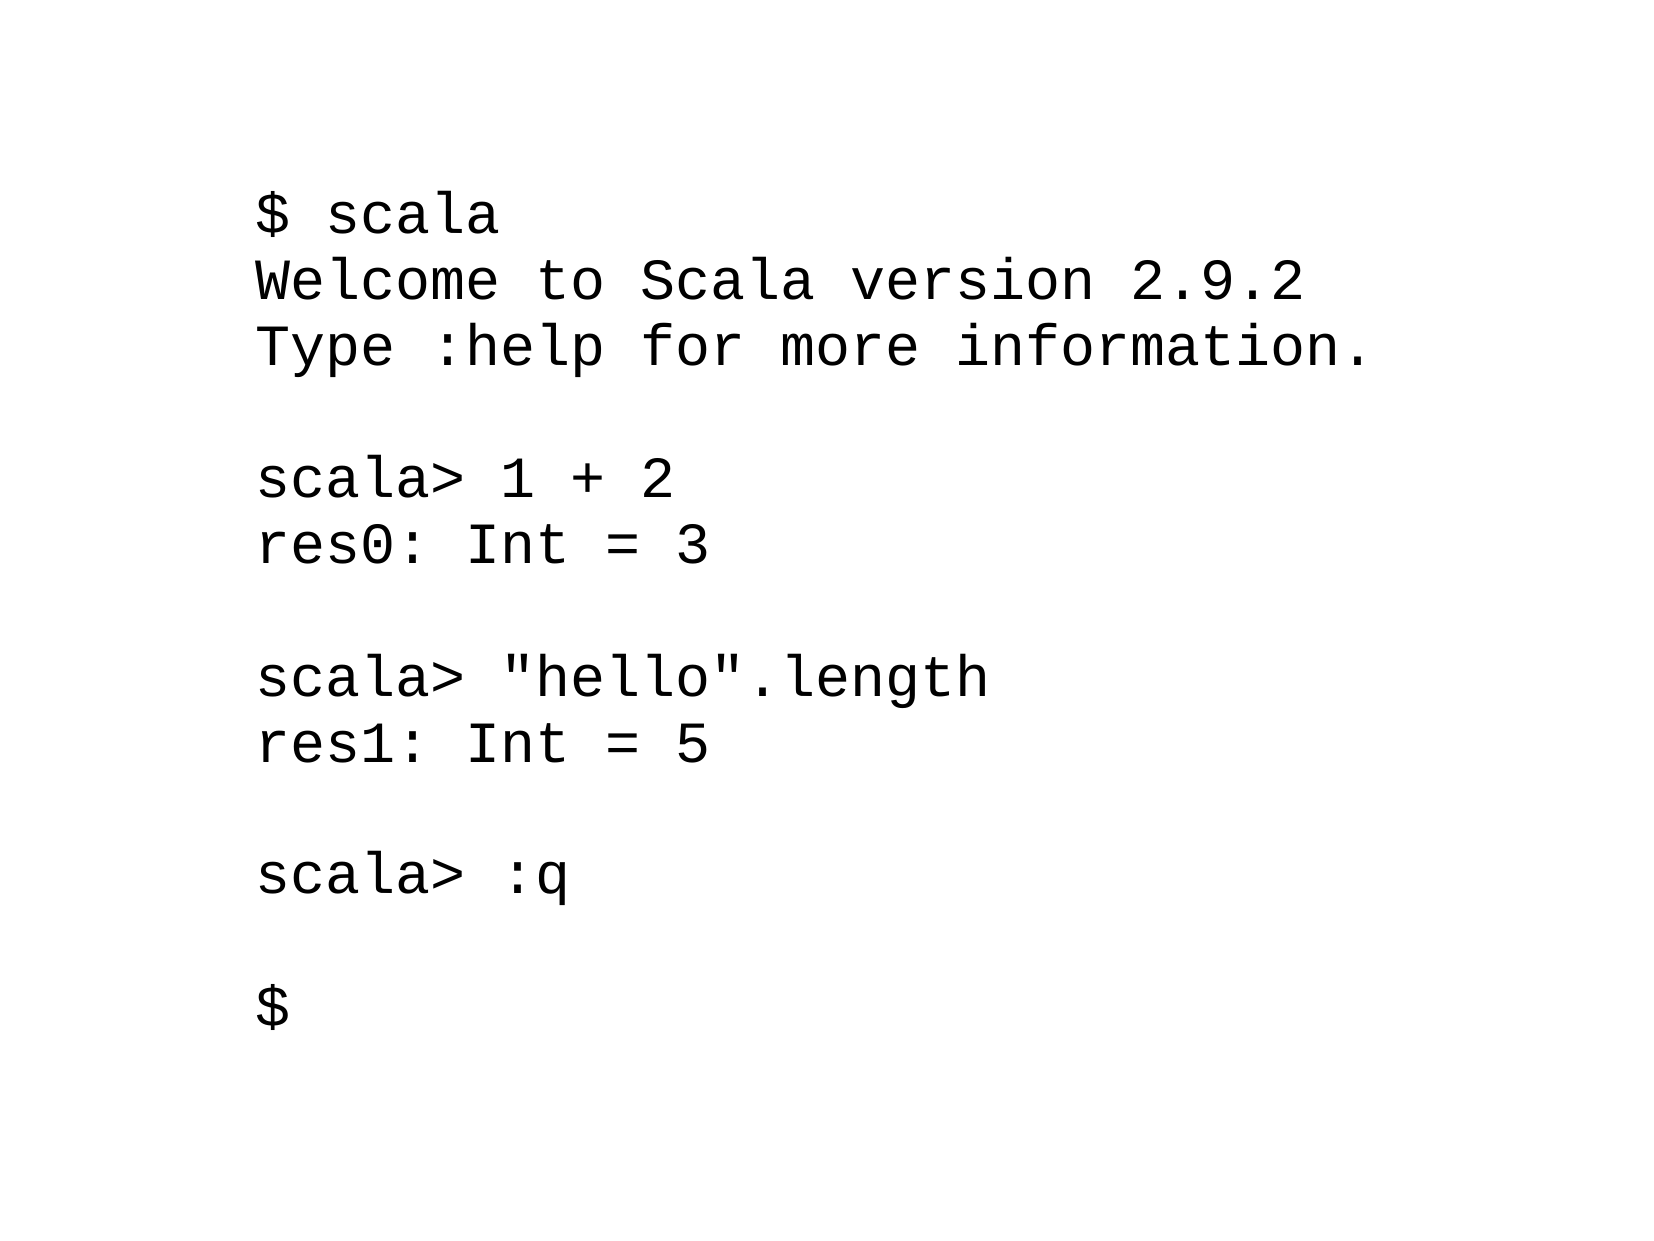

$ scala
Welcome to Scala version 2.9.2
Type :help for more information.
scala> 1 + 2
res0: Int = 3
scala> "hello".length
res1: Int = 5
scala> :q
$